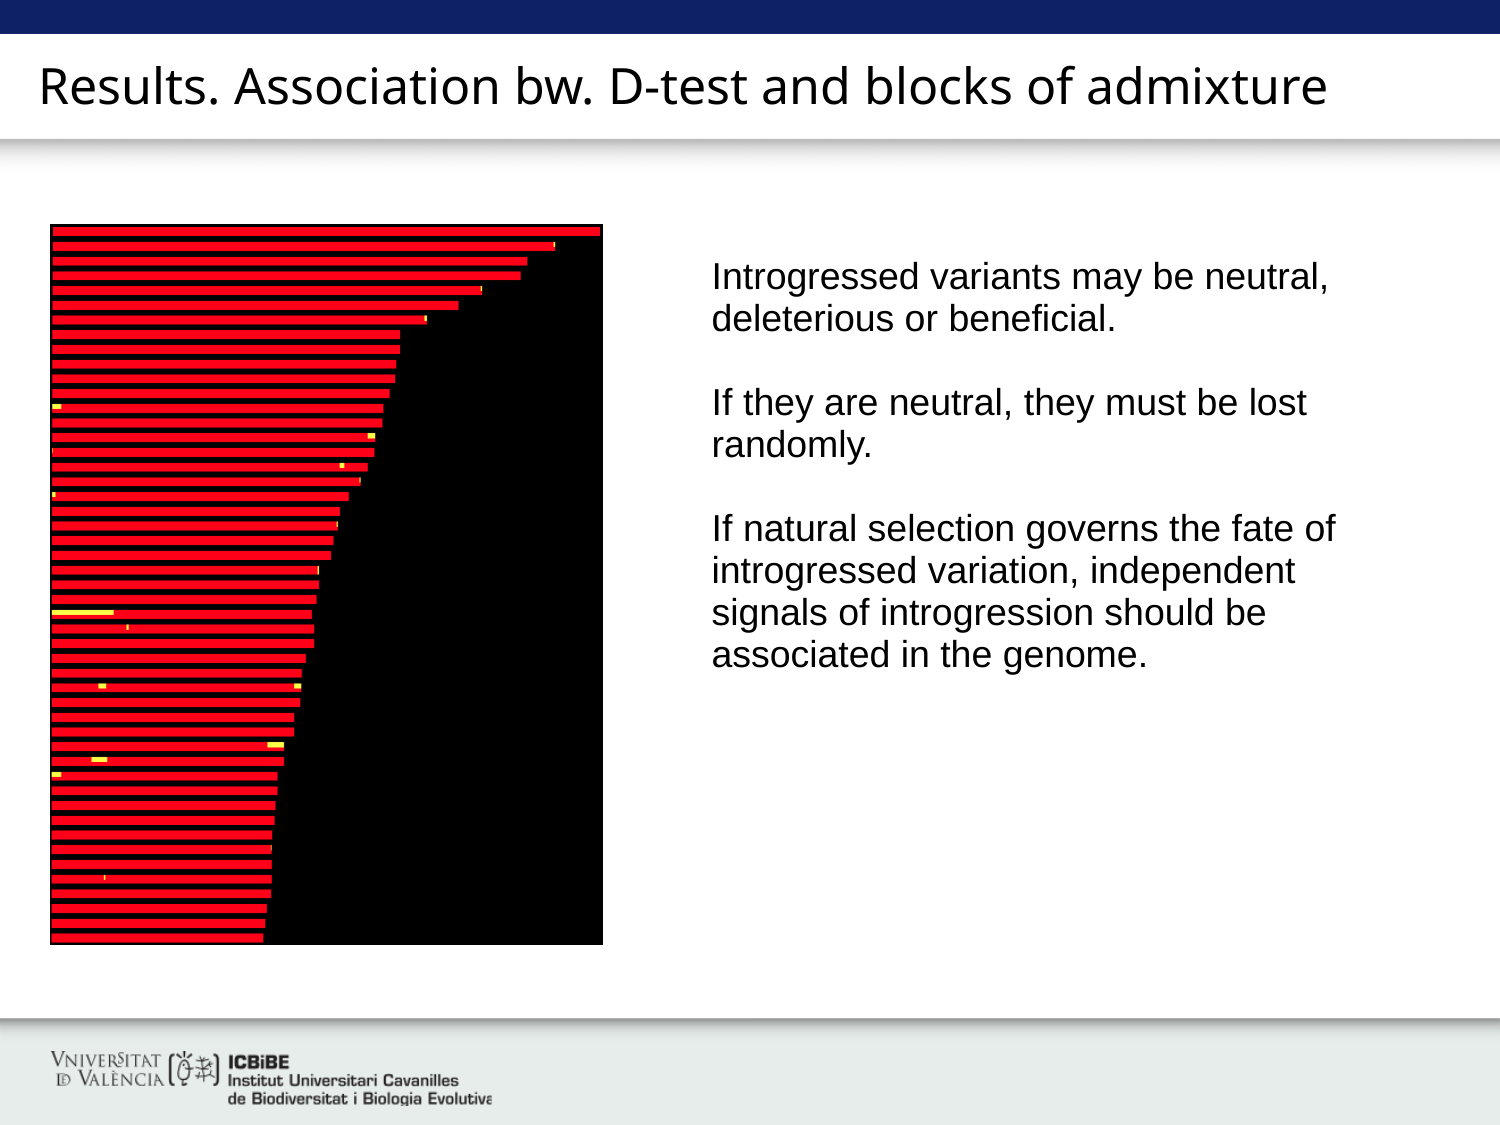

# Results. Association bw. D-test and blocks of admixture
Introgressed variants may be neutral, deleterious or beneficial.
If they are neutral, they must be lost randomly.
If natural selection governs the fate of introgressed variation, independent signals of introgression should be associated in the genome.